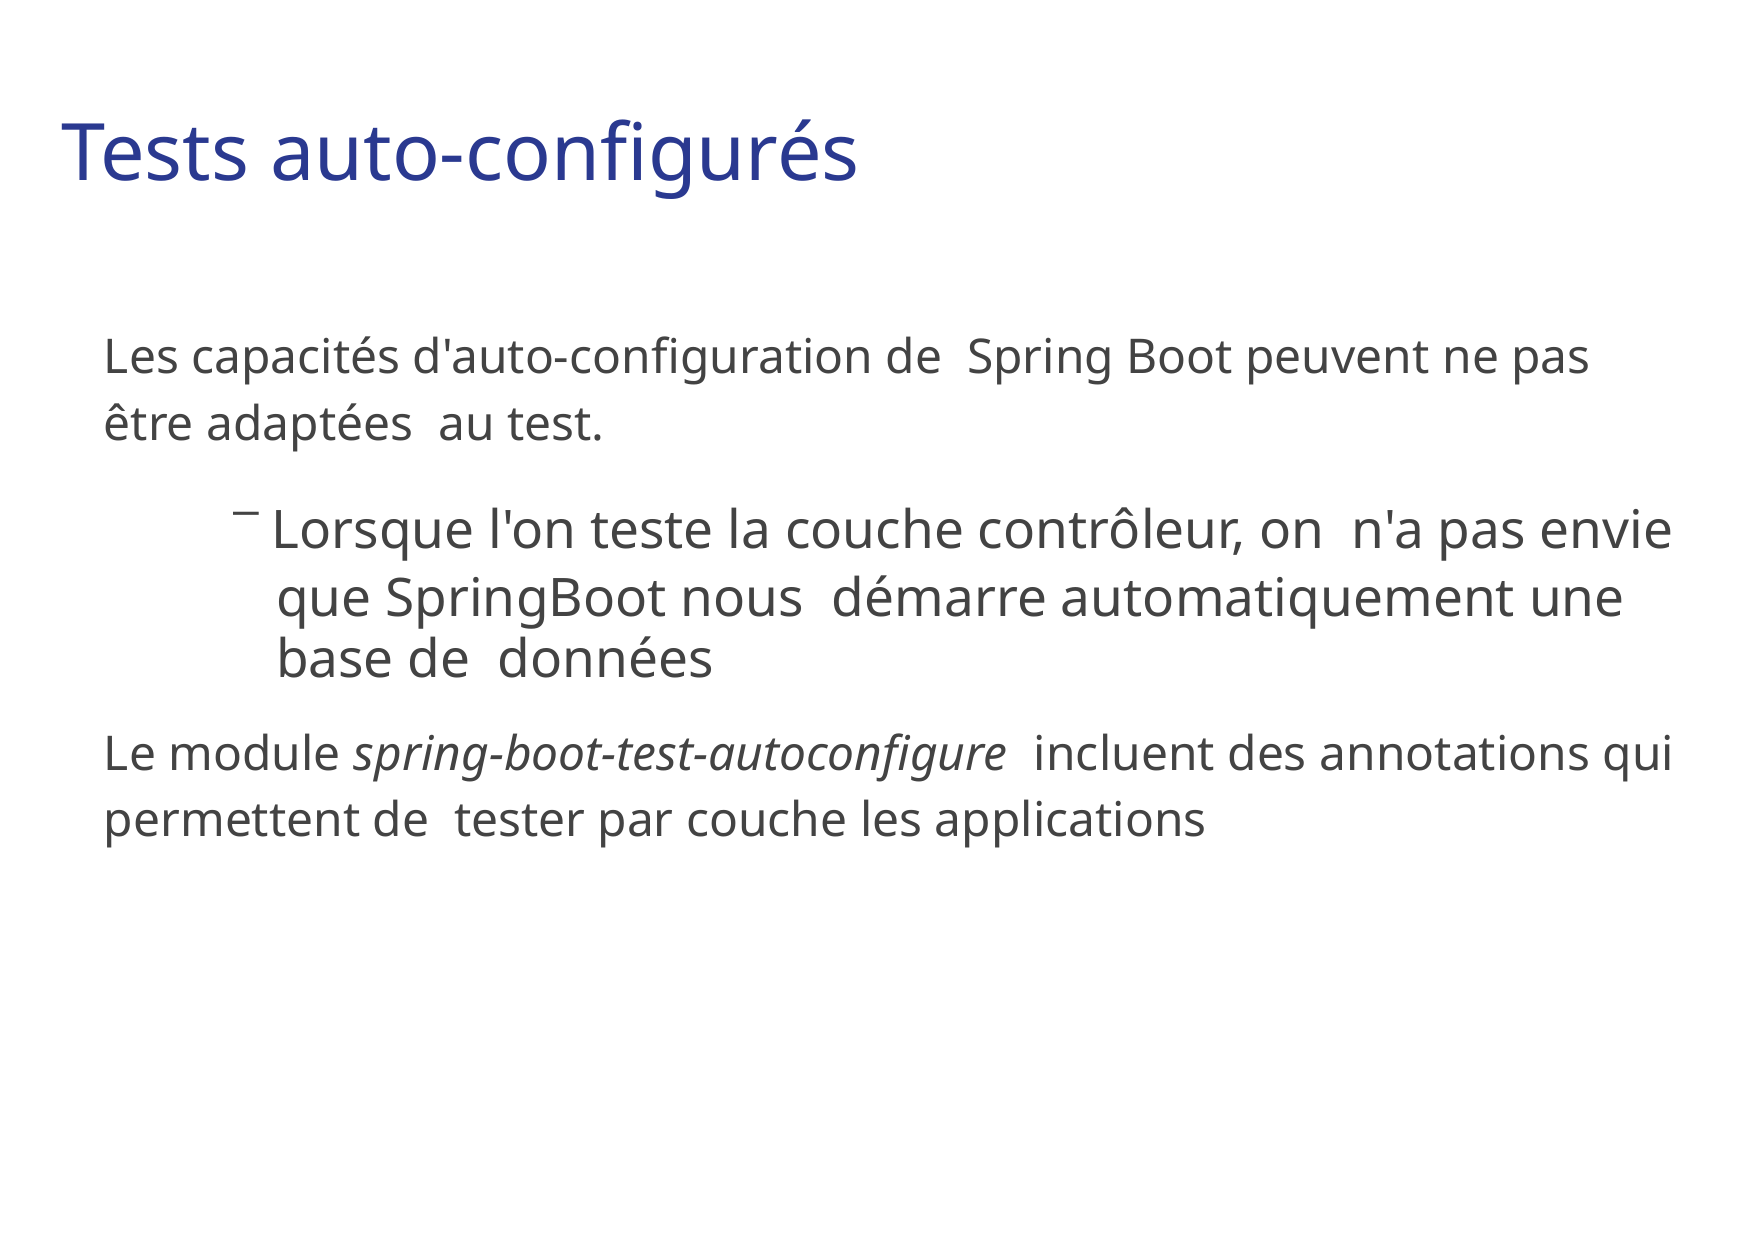

# Tests auto-configurés
Les capacités d'auto-configuration de Spring Boot peuvent ne pas être adaptées au test.
– Lorsque l'on teste la couche contrôleur, on n'a pas envie que SpringBoot nous démarre automatiquement une base de données
Le module spring-boot-test-autoconfigure incluent des annotations qui permettent de tester par couche les applications